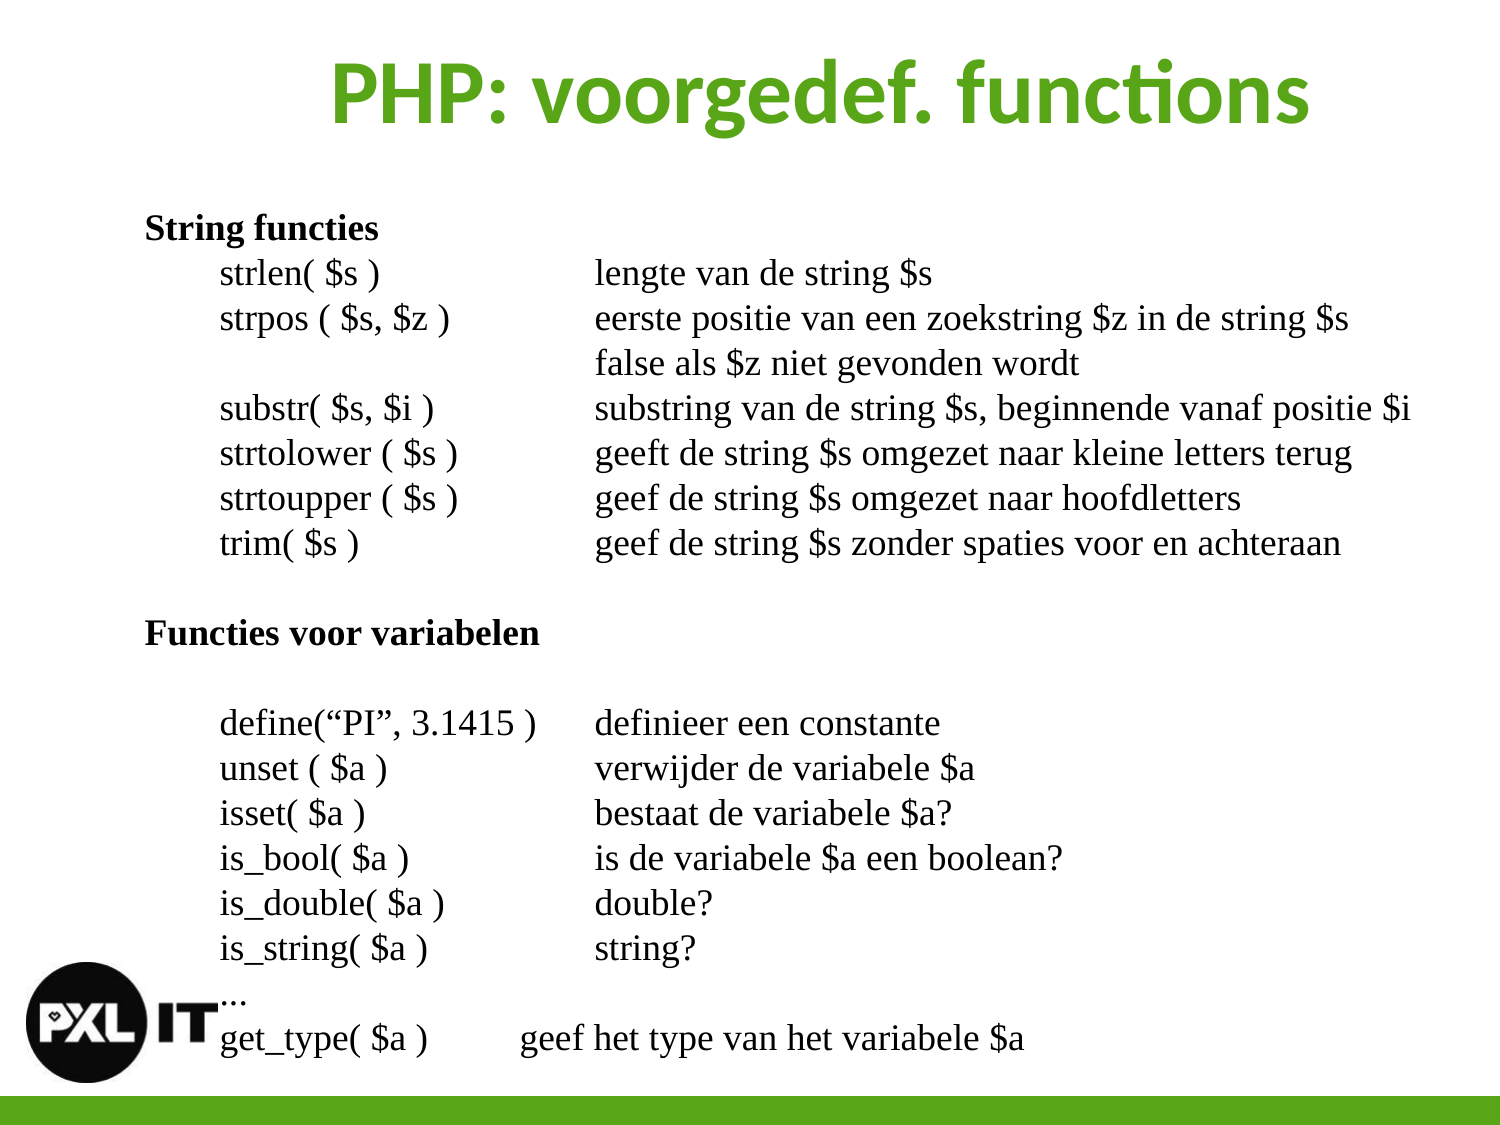

PHP: voorgedef. functions
String functies
	strlen( $s ) 			lengte van de string $s
	strpos ( $s, $z )		eerste positie van een zoekstring $z in de string $s
false als $z niet gevonden wordt
substr( $s, $i ) 			substring van de string $s, beginnende vanaf positie $i
strtolower ( $s )		geeft de string $s omgezet naar kleine letters terug
	strtoupper ( $s )		geef de string $s omgezet naar hoofdletters
	trim( $s )				geef de string $s zonder spaties voor en achteraan
Functies voor variabelen
	define(“PI”, 3.1415 ) 	definieer een constante
	unset ( $a )			verwijder de variabele $a
	isset( $a )				bestaat de variabele $a?
	is_bool( $a )			is de variabele $a een boolean?
	is_double( $a )		double?
	is_string( $a )			string?
	...
	get_type( $a )		geef het type van het variabele $a